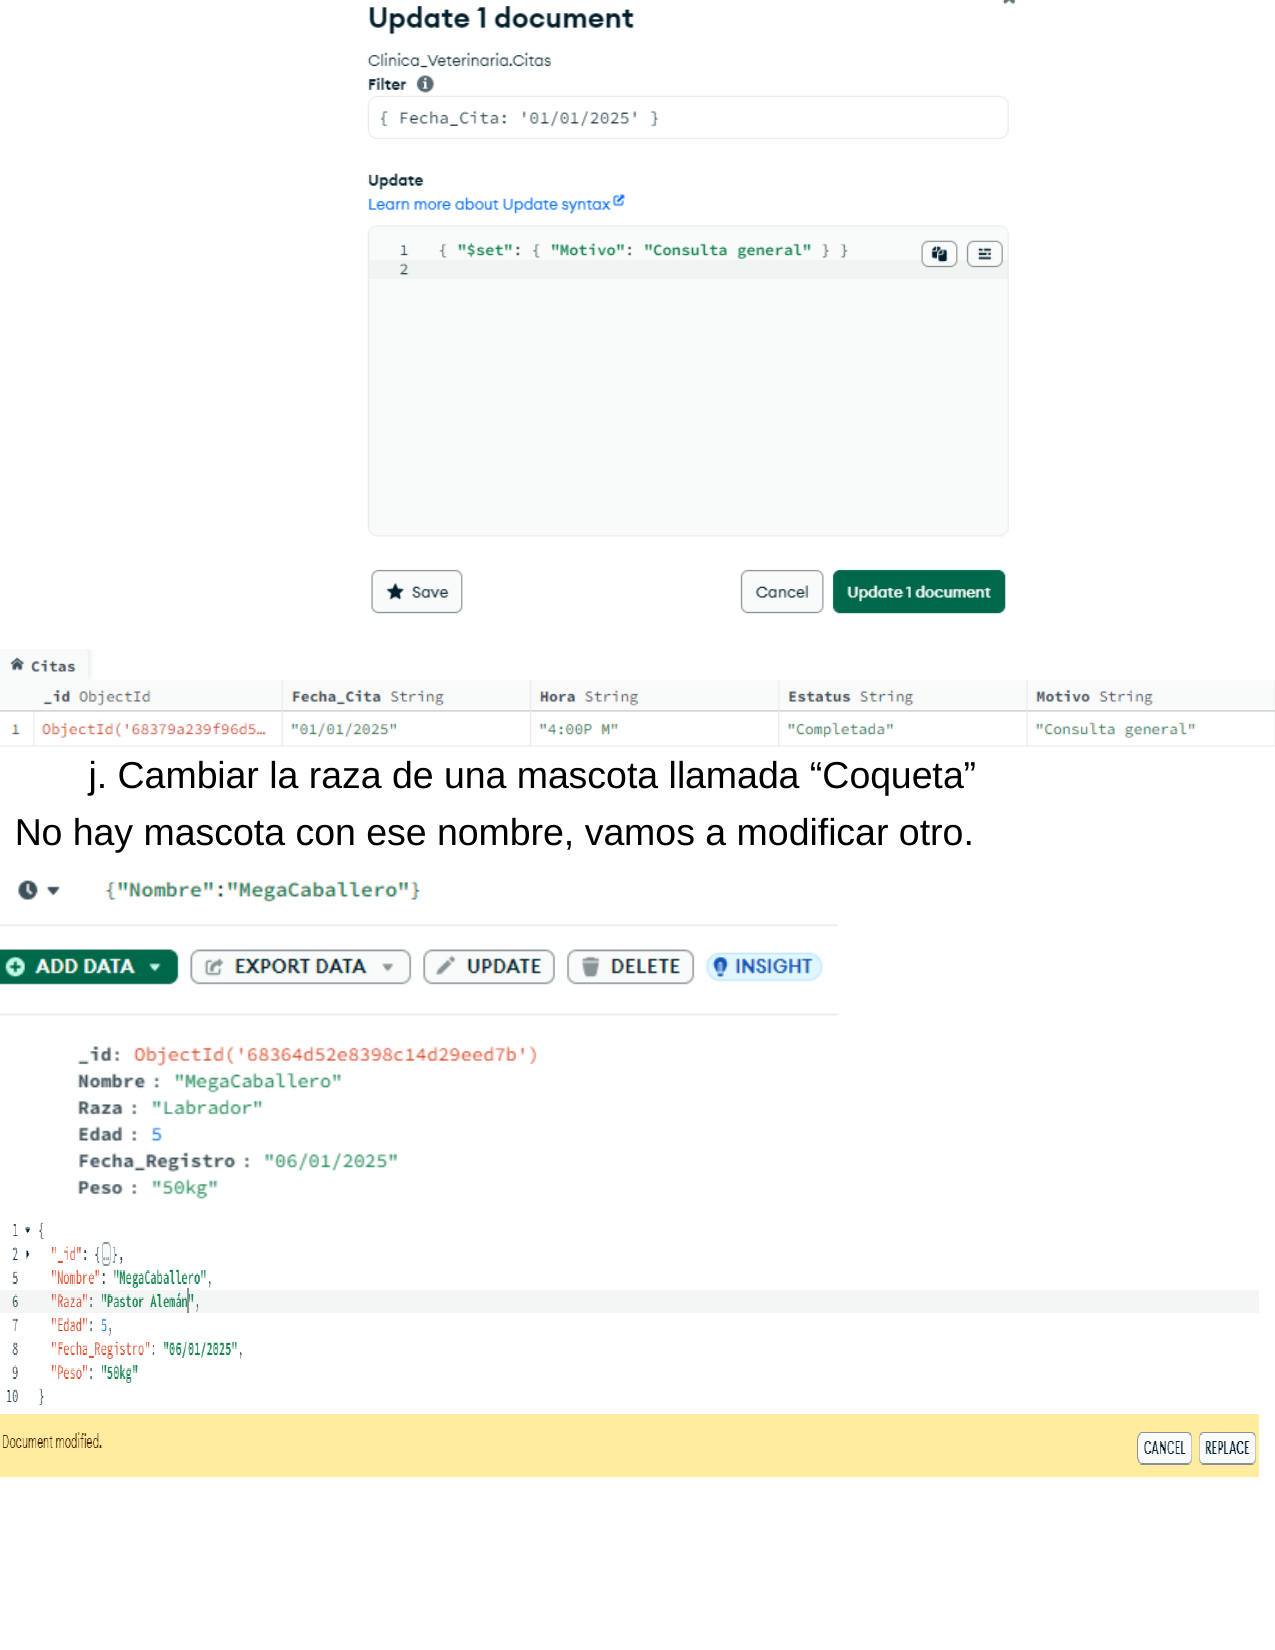

j. Cambiar la raza de una mascota llamada “Coqueta”
No hay mascota con ese nombre, vamos a modificar otro.